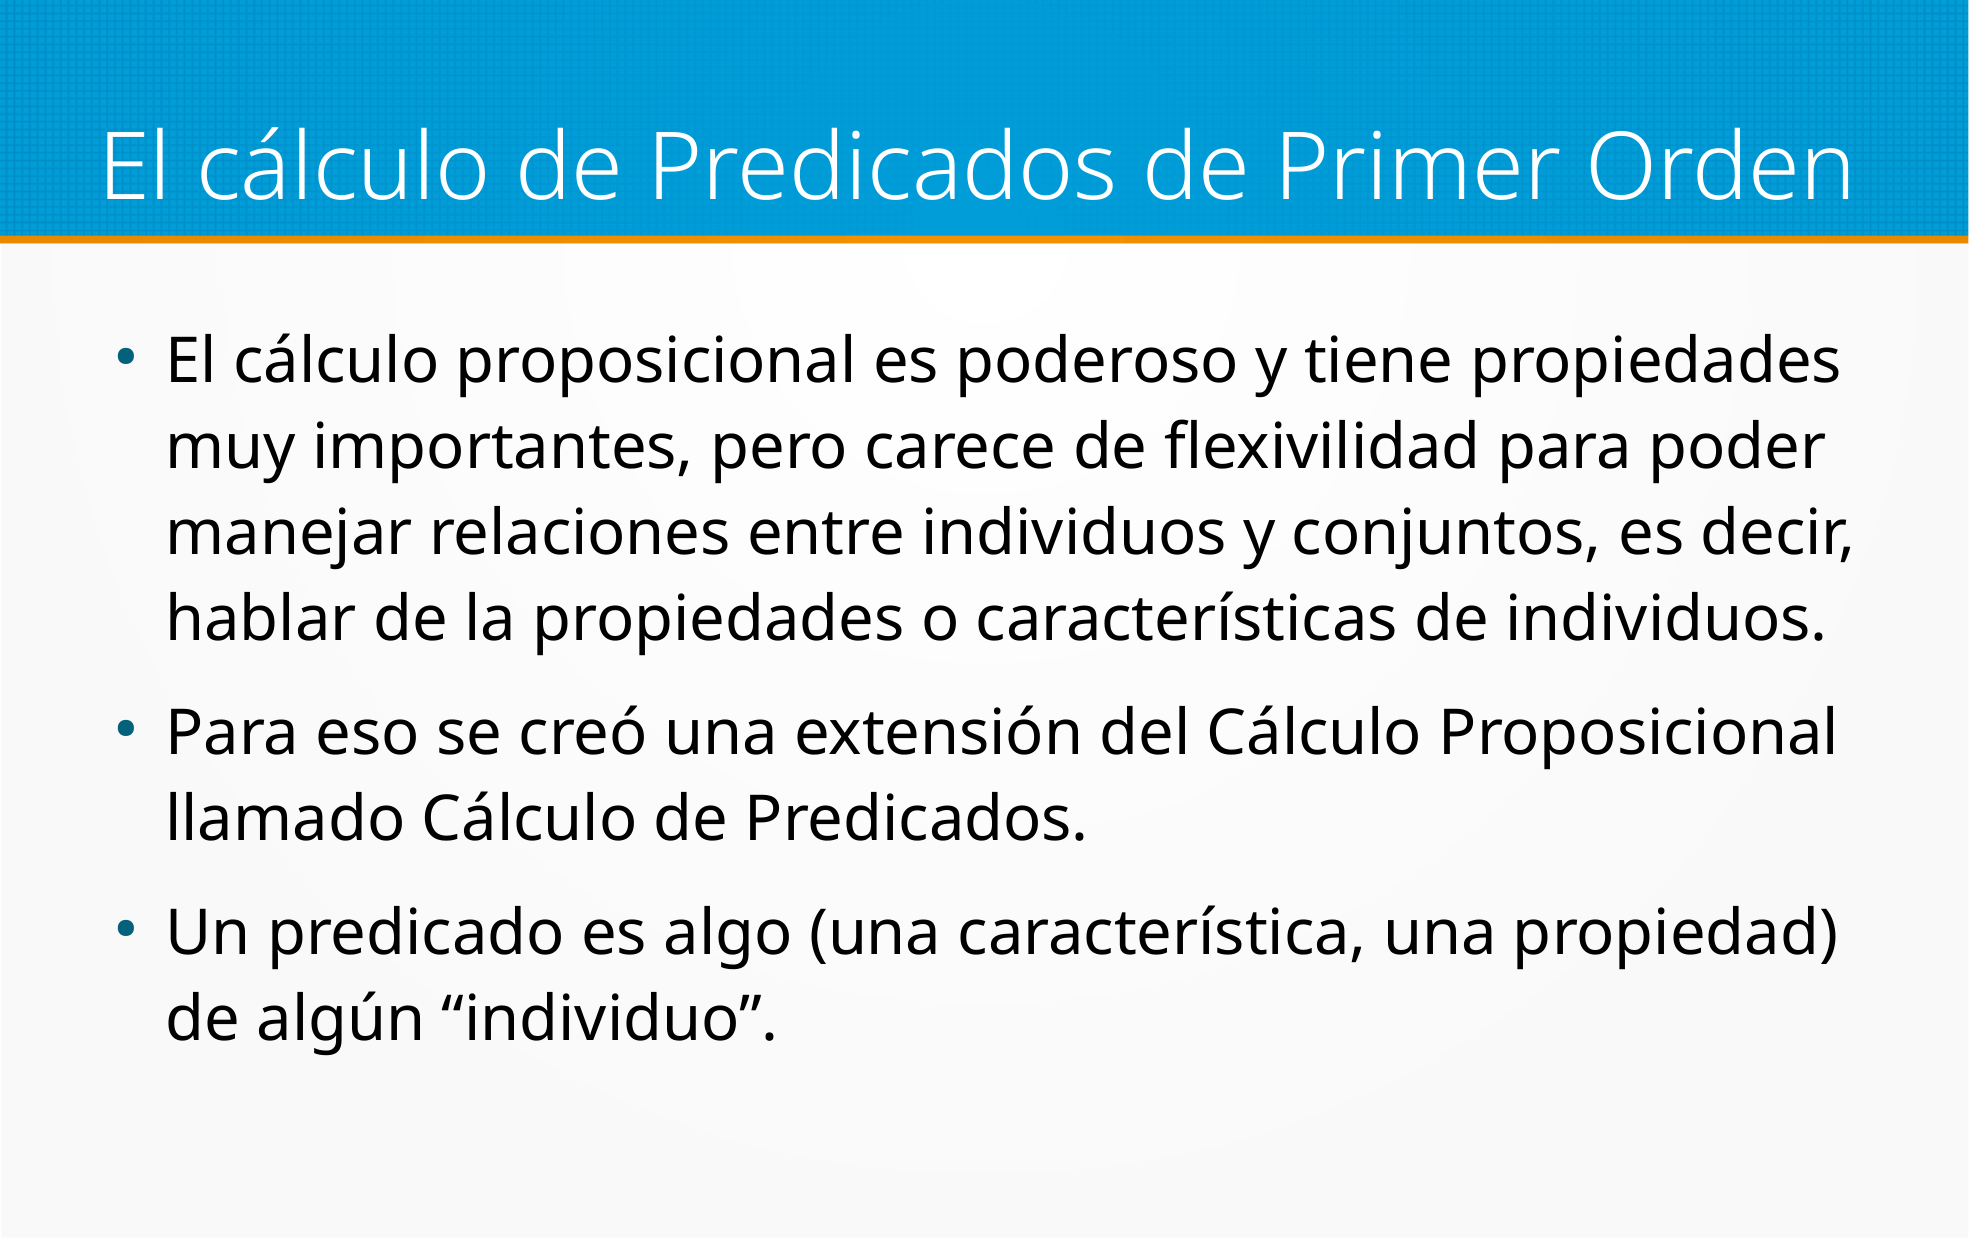

# El cálculo de Predicados de Primer Orden
El cálculo proposicional es poderoso y tiene propiedades muy importantes, pero carece de flexivilidad para poder manejar relaciones entre individuos y conjuntos, es decir, hablar de la propiedades o características de individuos.
Para eso se creó una extensión del Cálculo Proposicional llamado Cálculo de Predicados.
Un predicado es algo (una característica, una propiedad) de algún “individuo”.